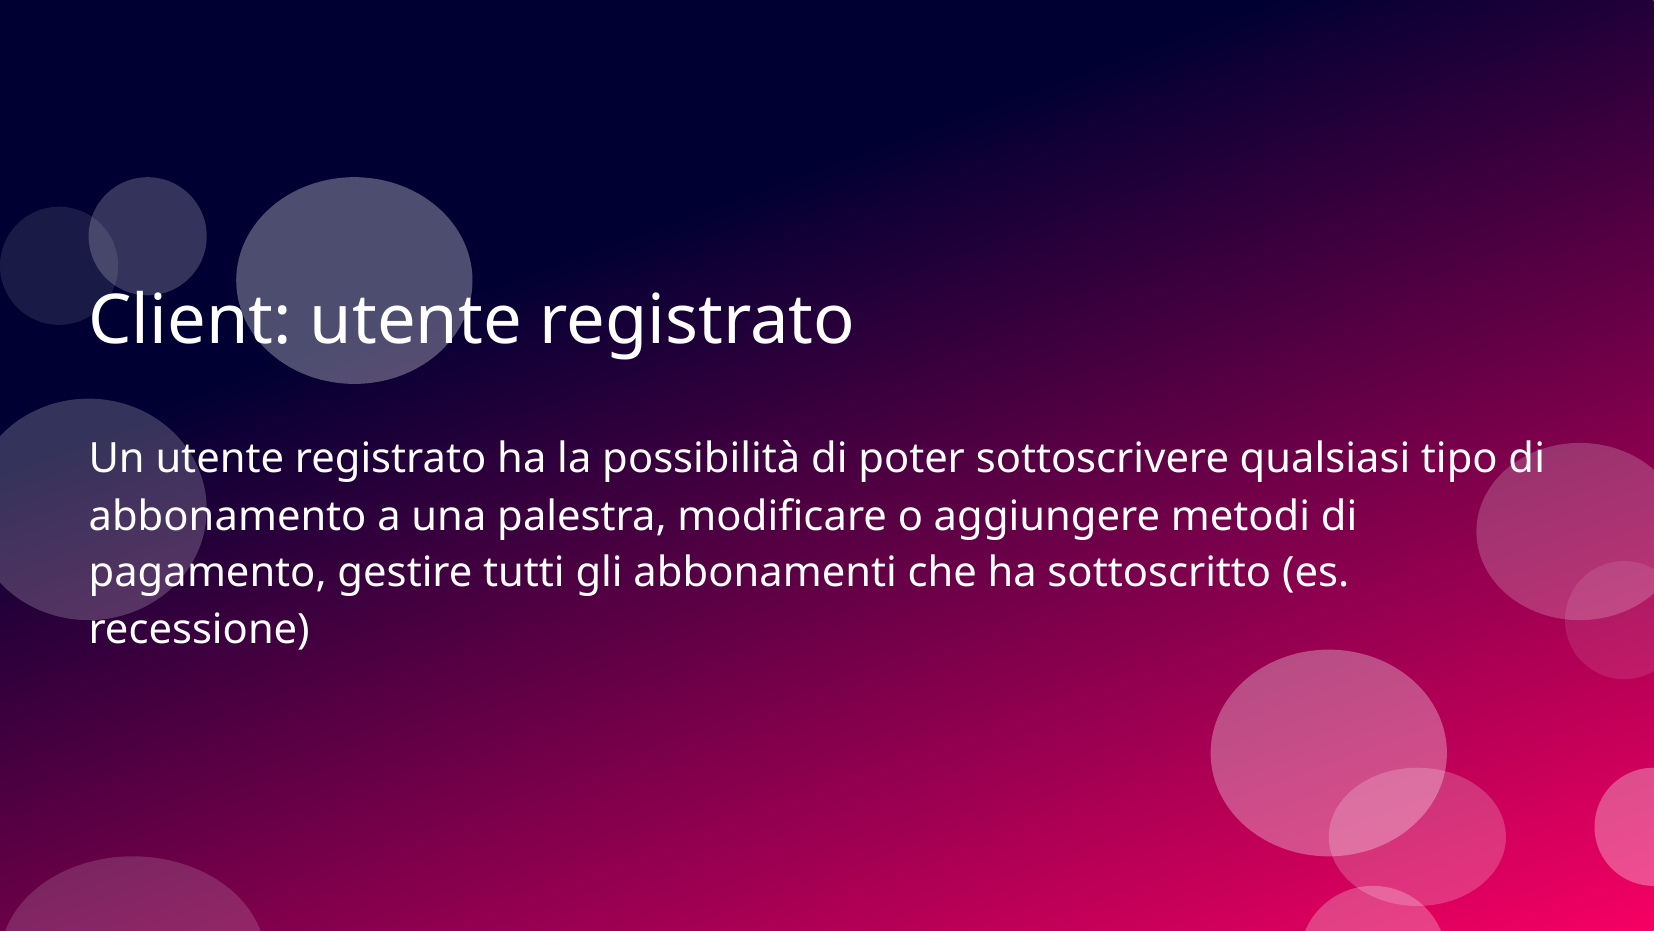

# Client: utente registrato
Un utente registrato ha la possibilità di poter sottoscrivere qualsiasi tipo di abbonamento a una palestra, modificare o aggiungere metodi di pagamento, gestire tutti gli abbonamenti che ha sottoscritto (es. recessione)